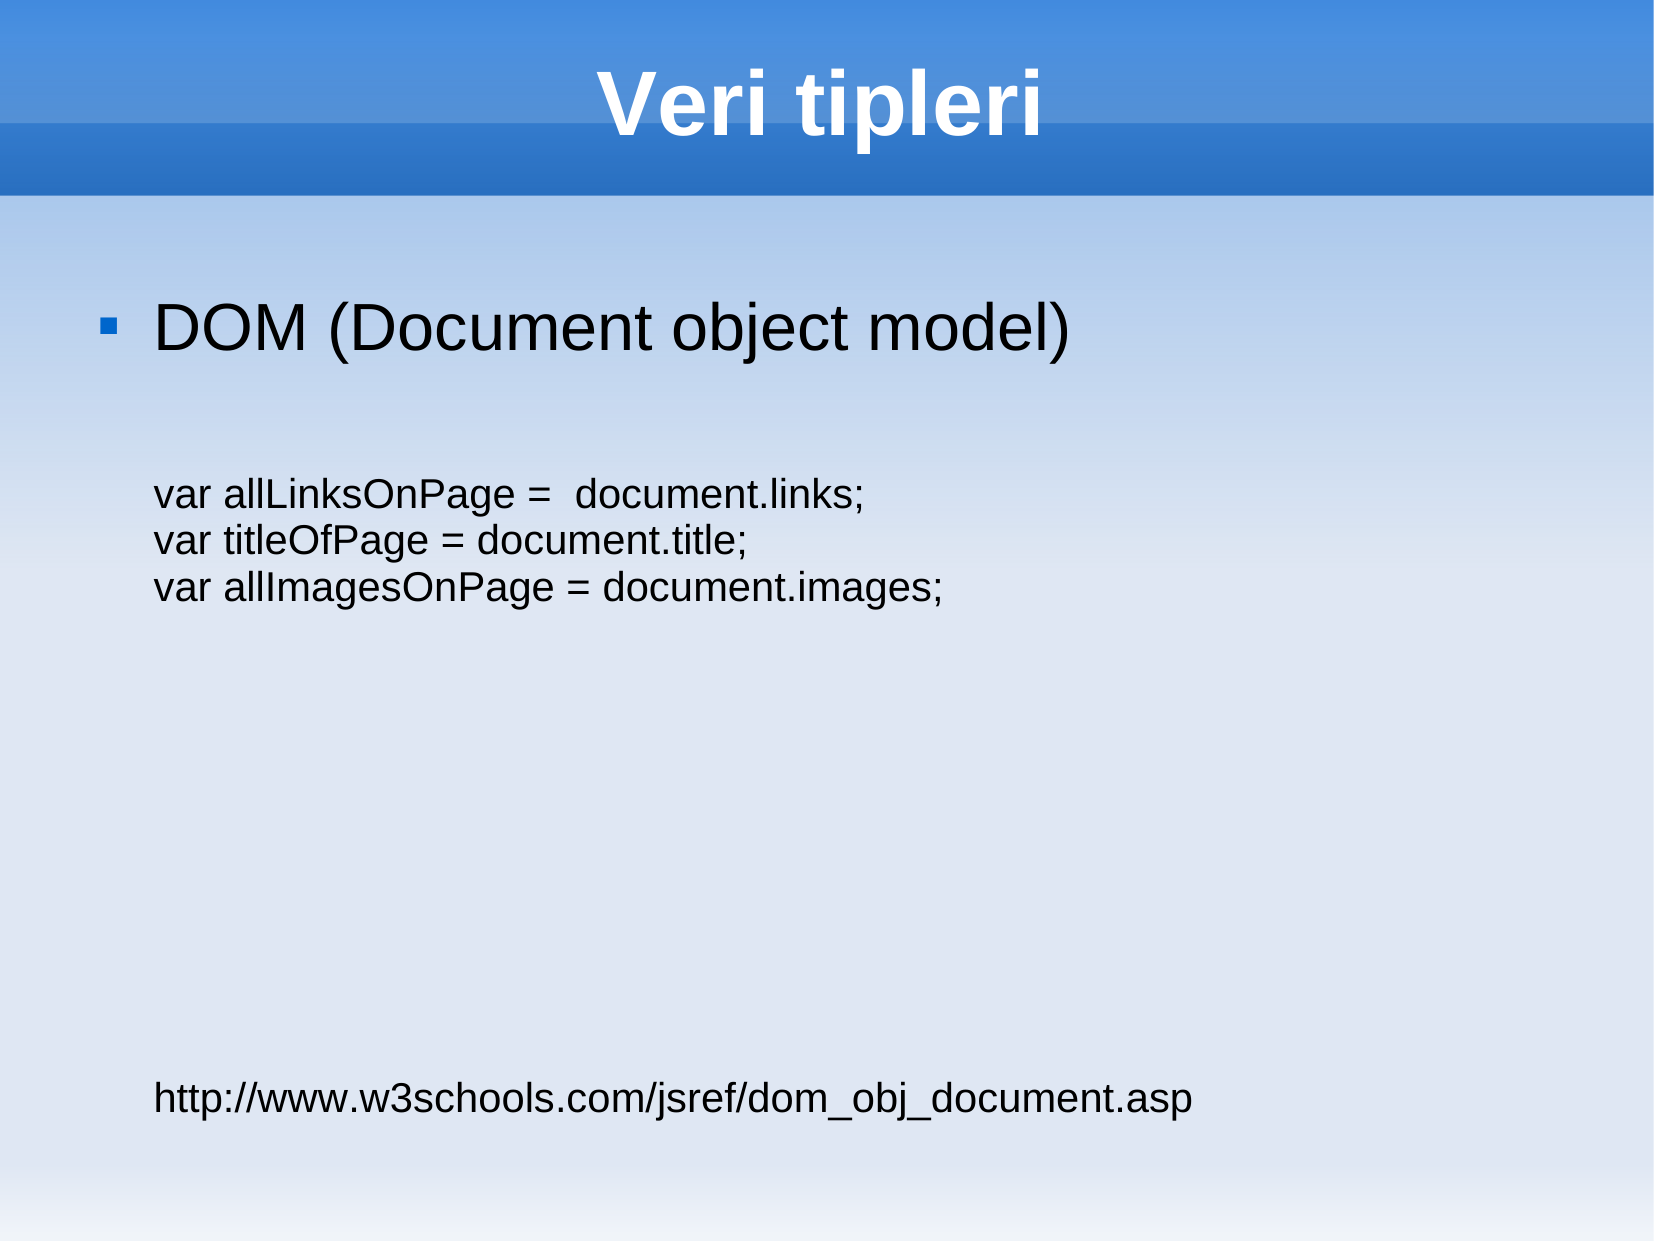

# Veri tipleri
DOM (Document object model)
var allLinksOnPage = document.links;
var titleOfPage = document.title;
var allImagesOnPage = document.images;
http://www.w3schools.com/jsref/dom_obj_document.asp